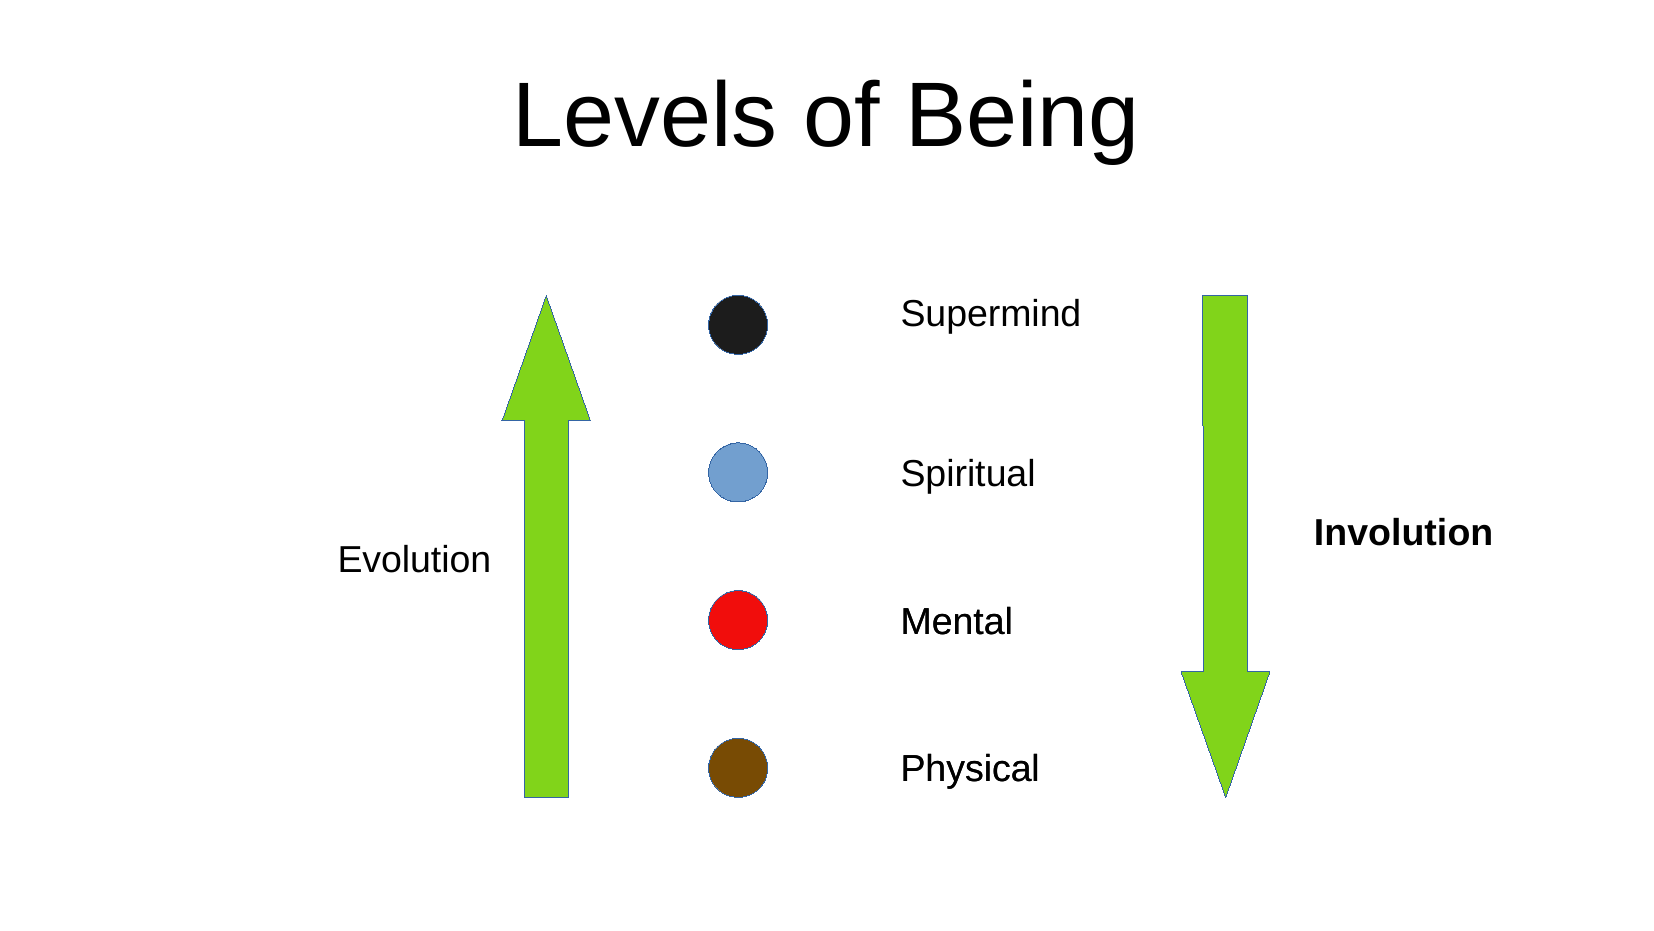

# Levels of Being
Supermind
Spiritual
Involution
Evolution
Mental
Mental
Physical
Physical